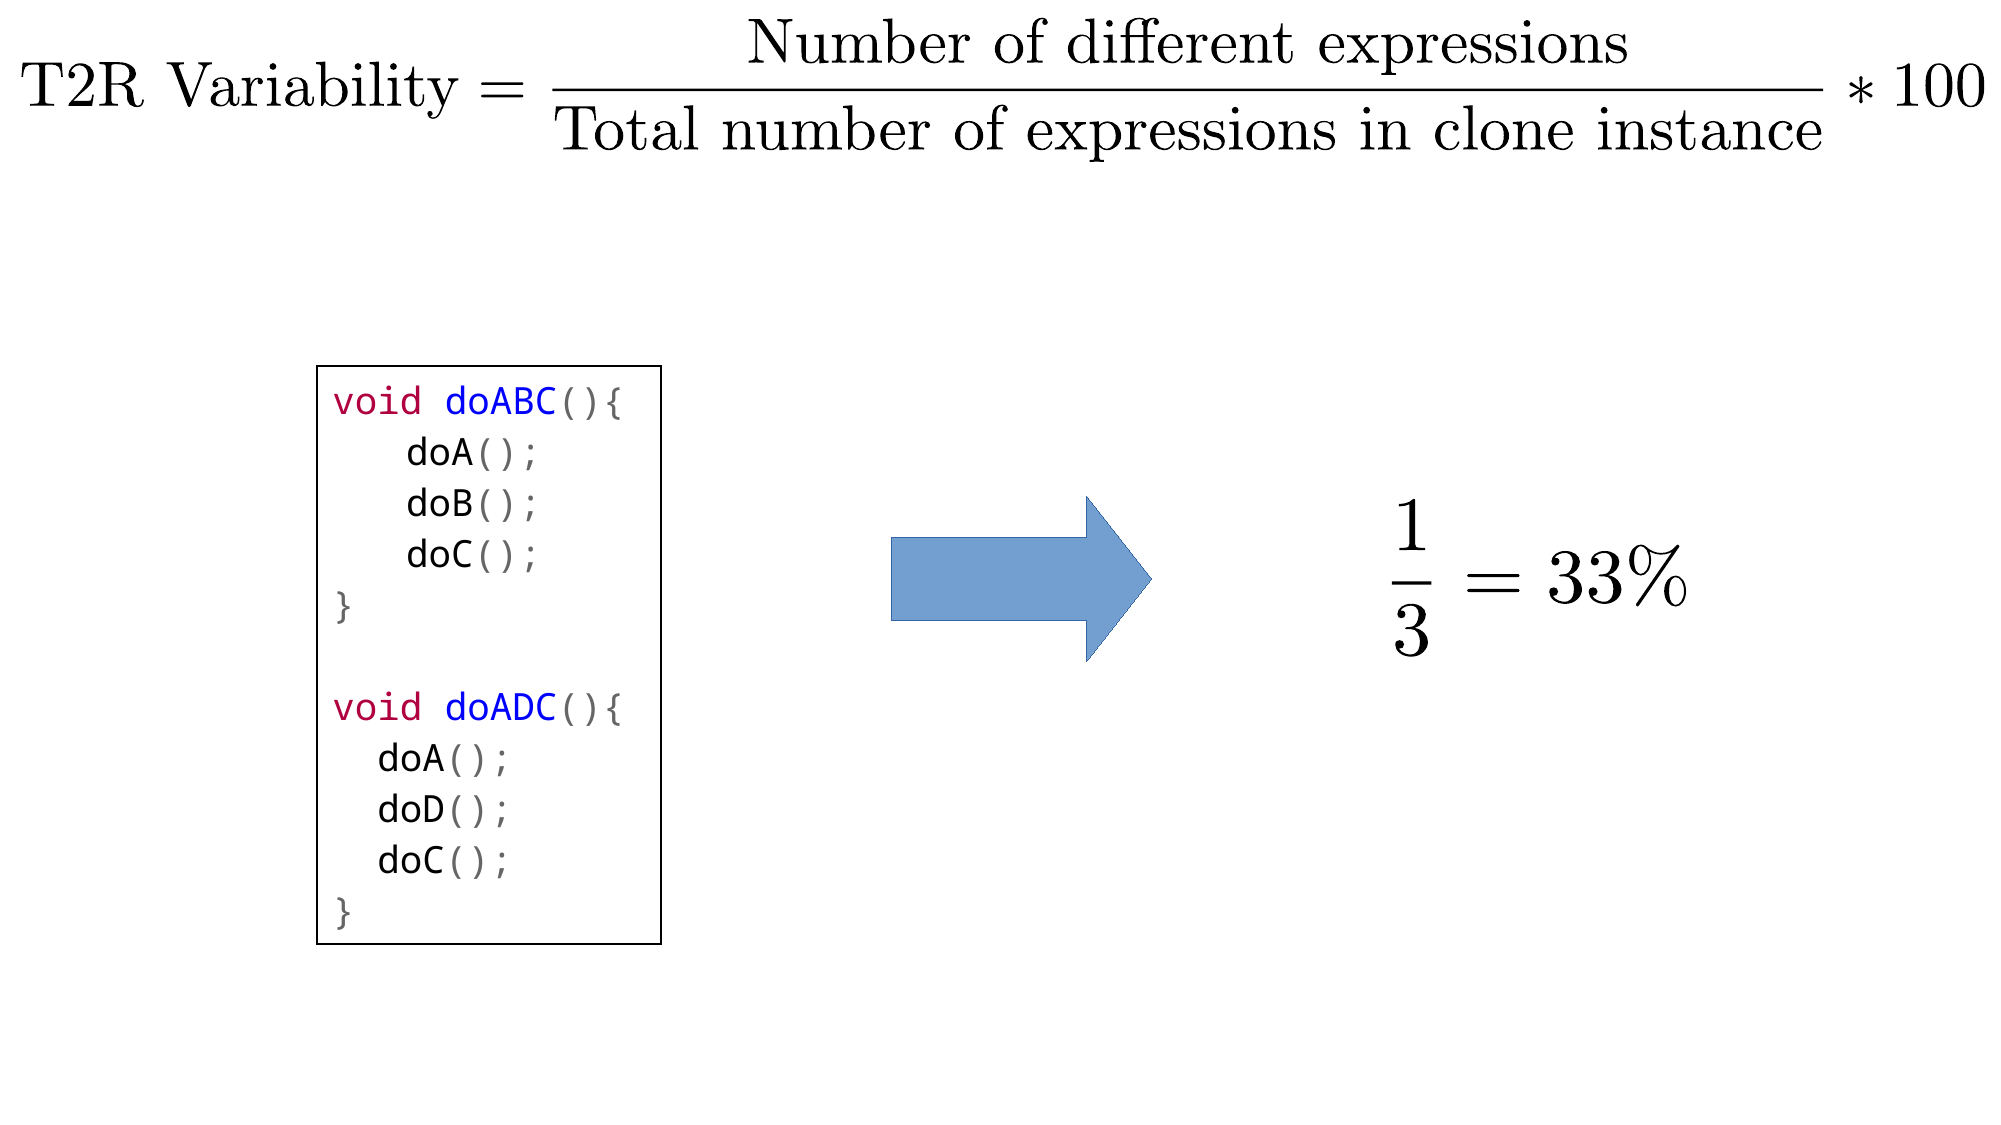

void doABC(){
	doA();
	doB();
	doC();
}
void doADC(){
 doA();
 doD();
 doC();
}